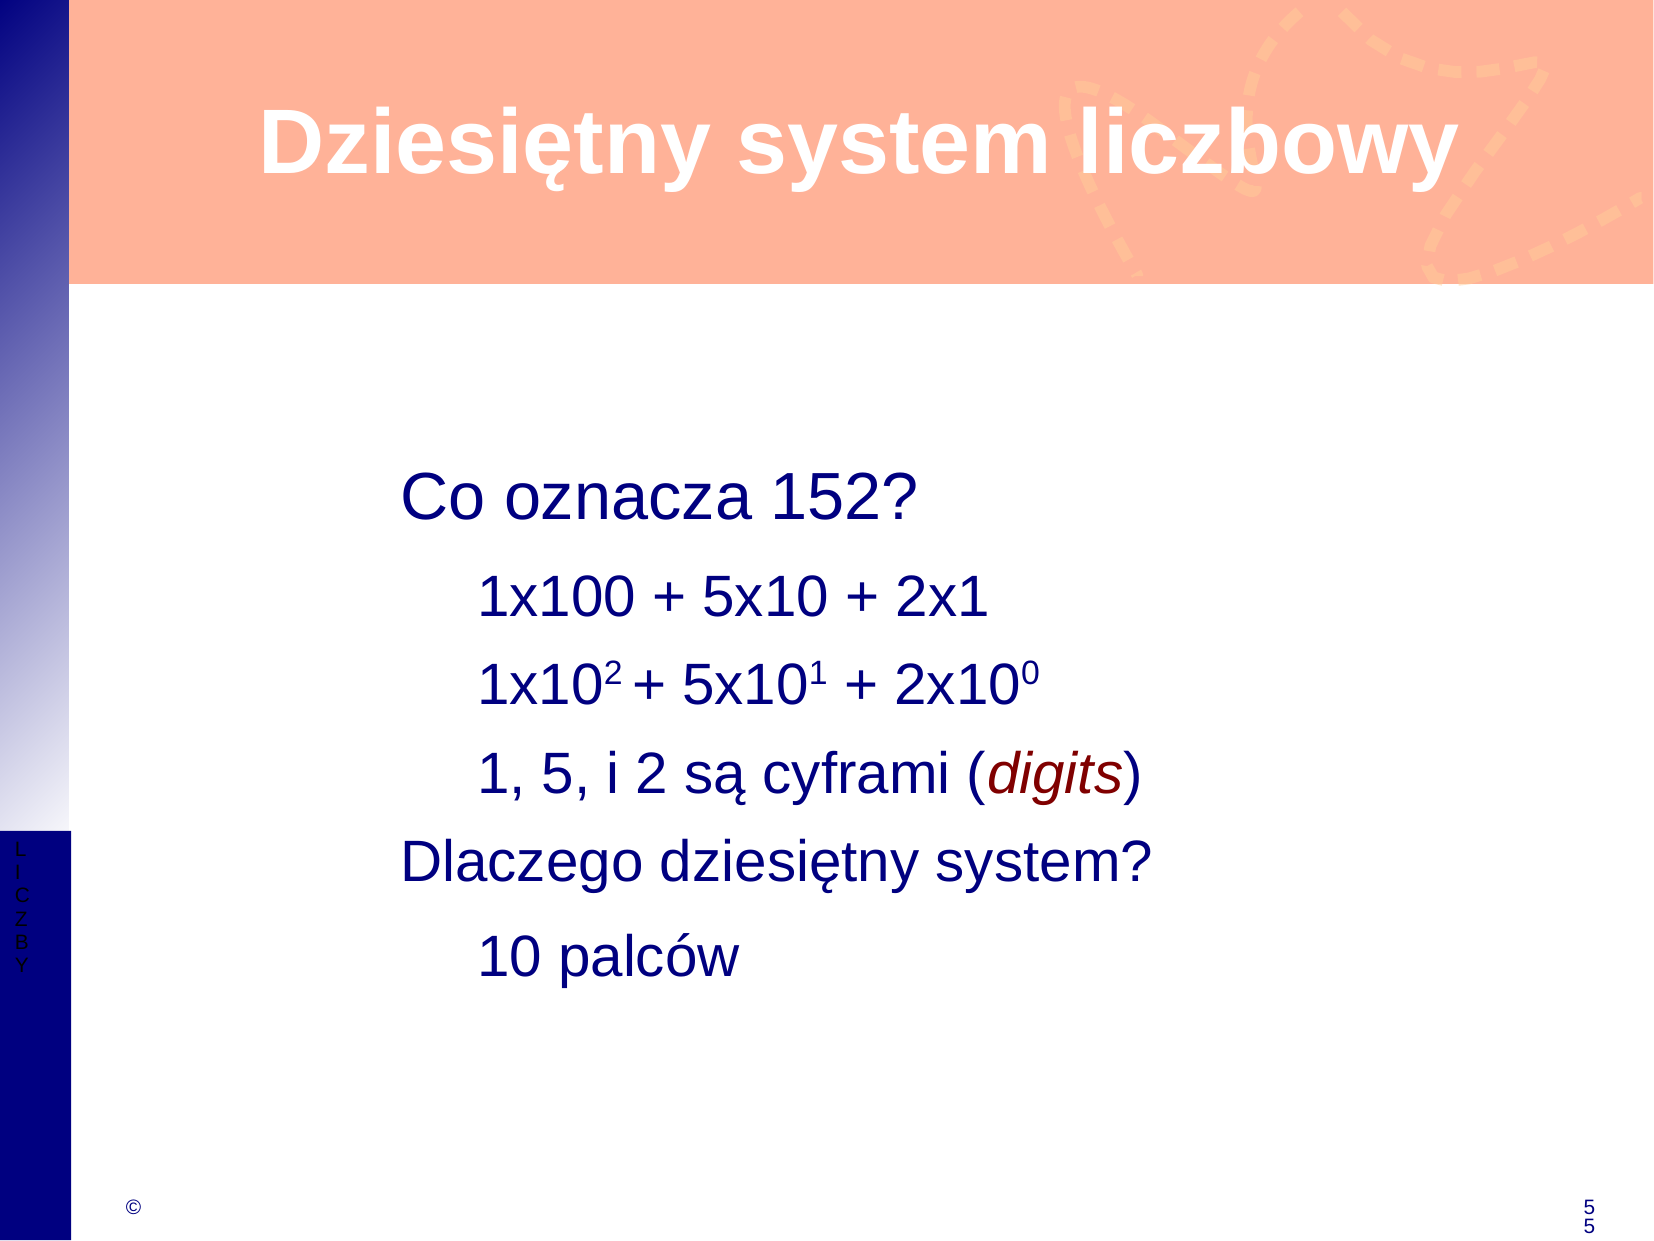

# Dziesiętny system liczbowy
Co oznacza 152?
1x100 + 5x10 + 2x1
1x102 + 5x101 + 2x100
1, 5, i 2 są cyframi (digits)
Dlaczego dziesiętny system?
10 palców
L
I
C
Z
B
Y